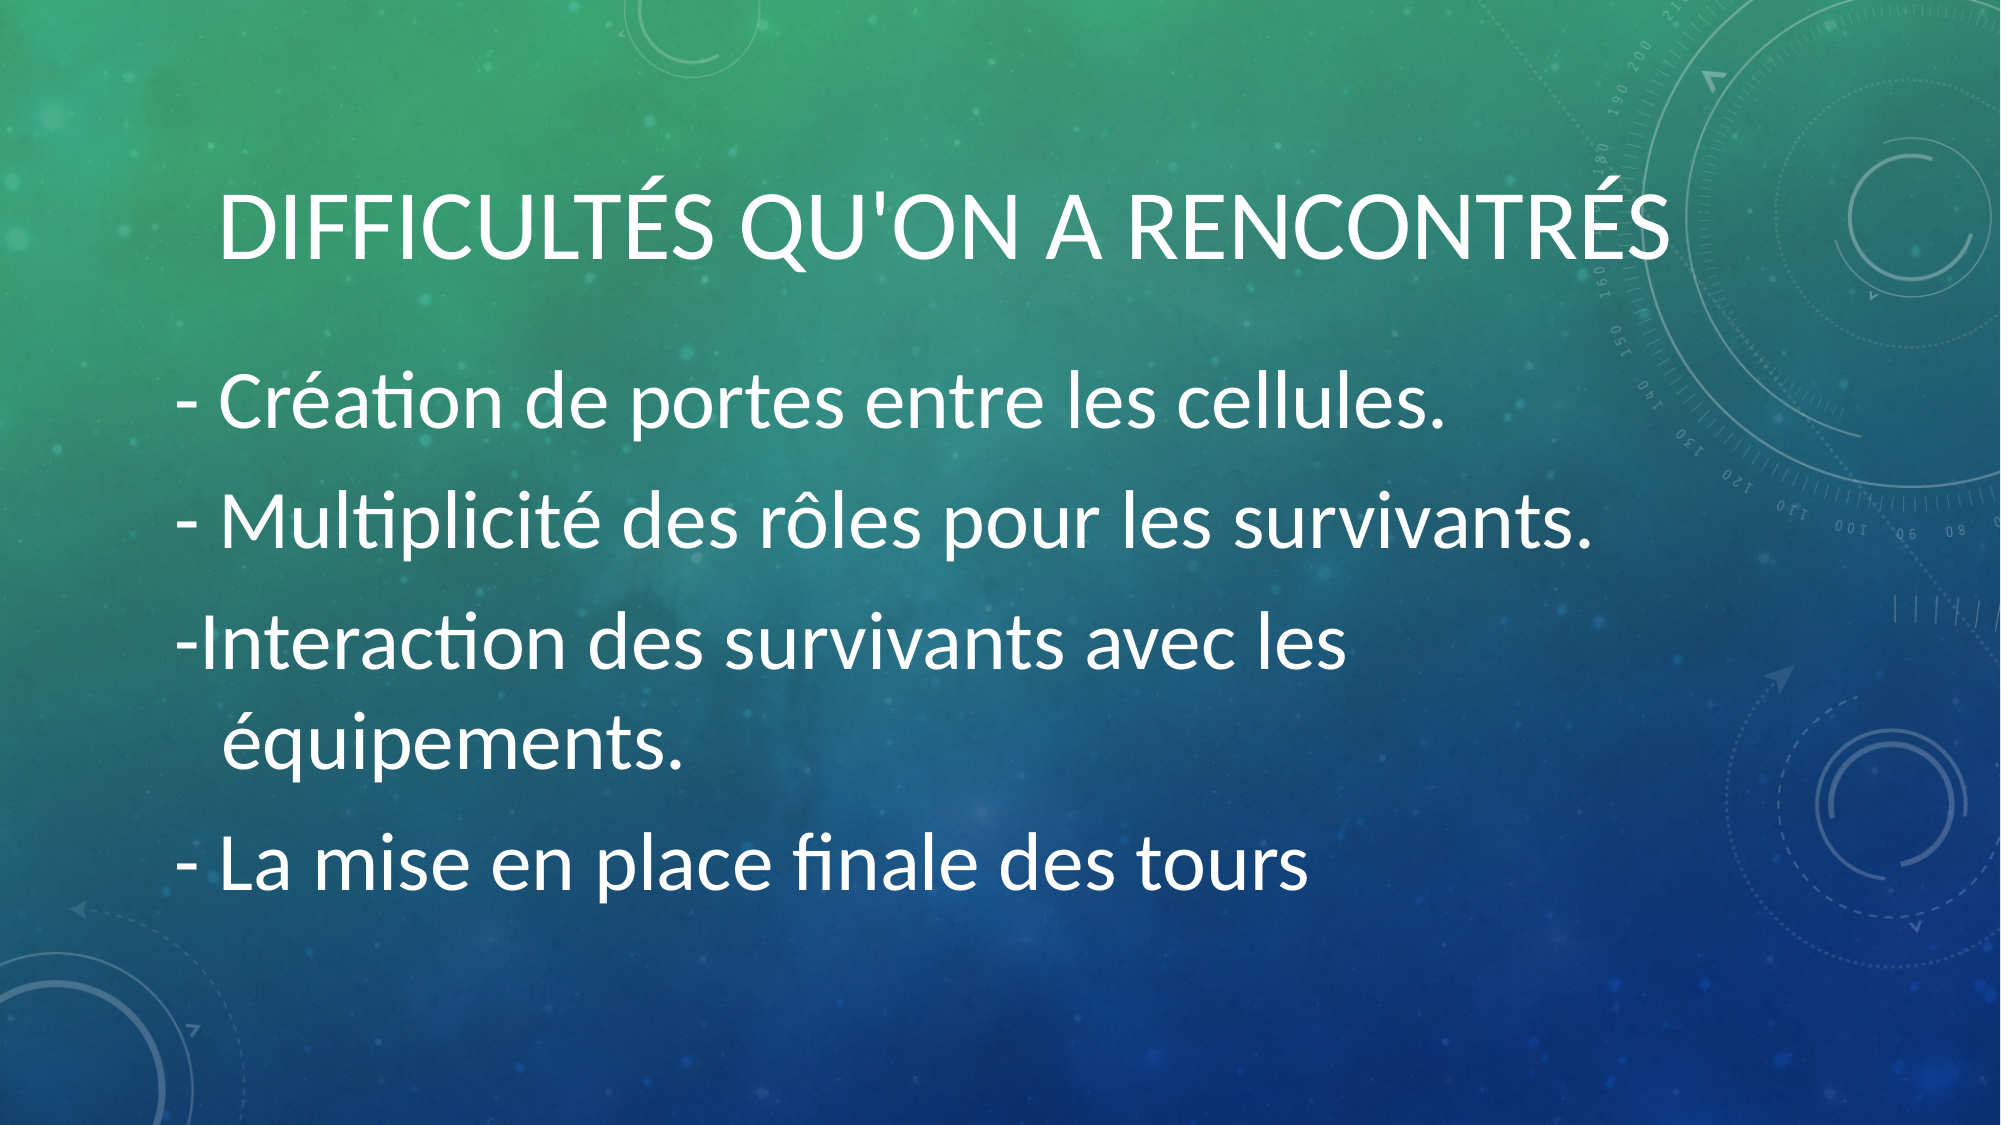

# DIFFICULTÉS QU'On A rencontrés
- Création de portes entre les cellules.
- Multiplicité des rôles pour les survivants.
-Interaction des survivants avec les équipements.
- La mise en place finale des tours